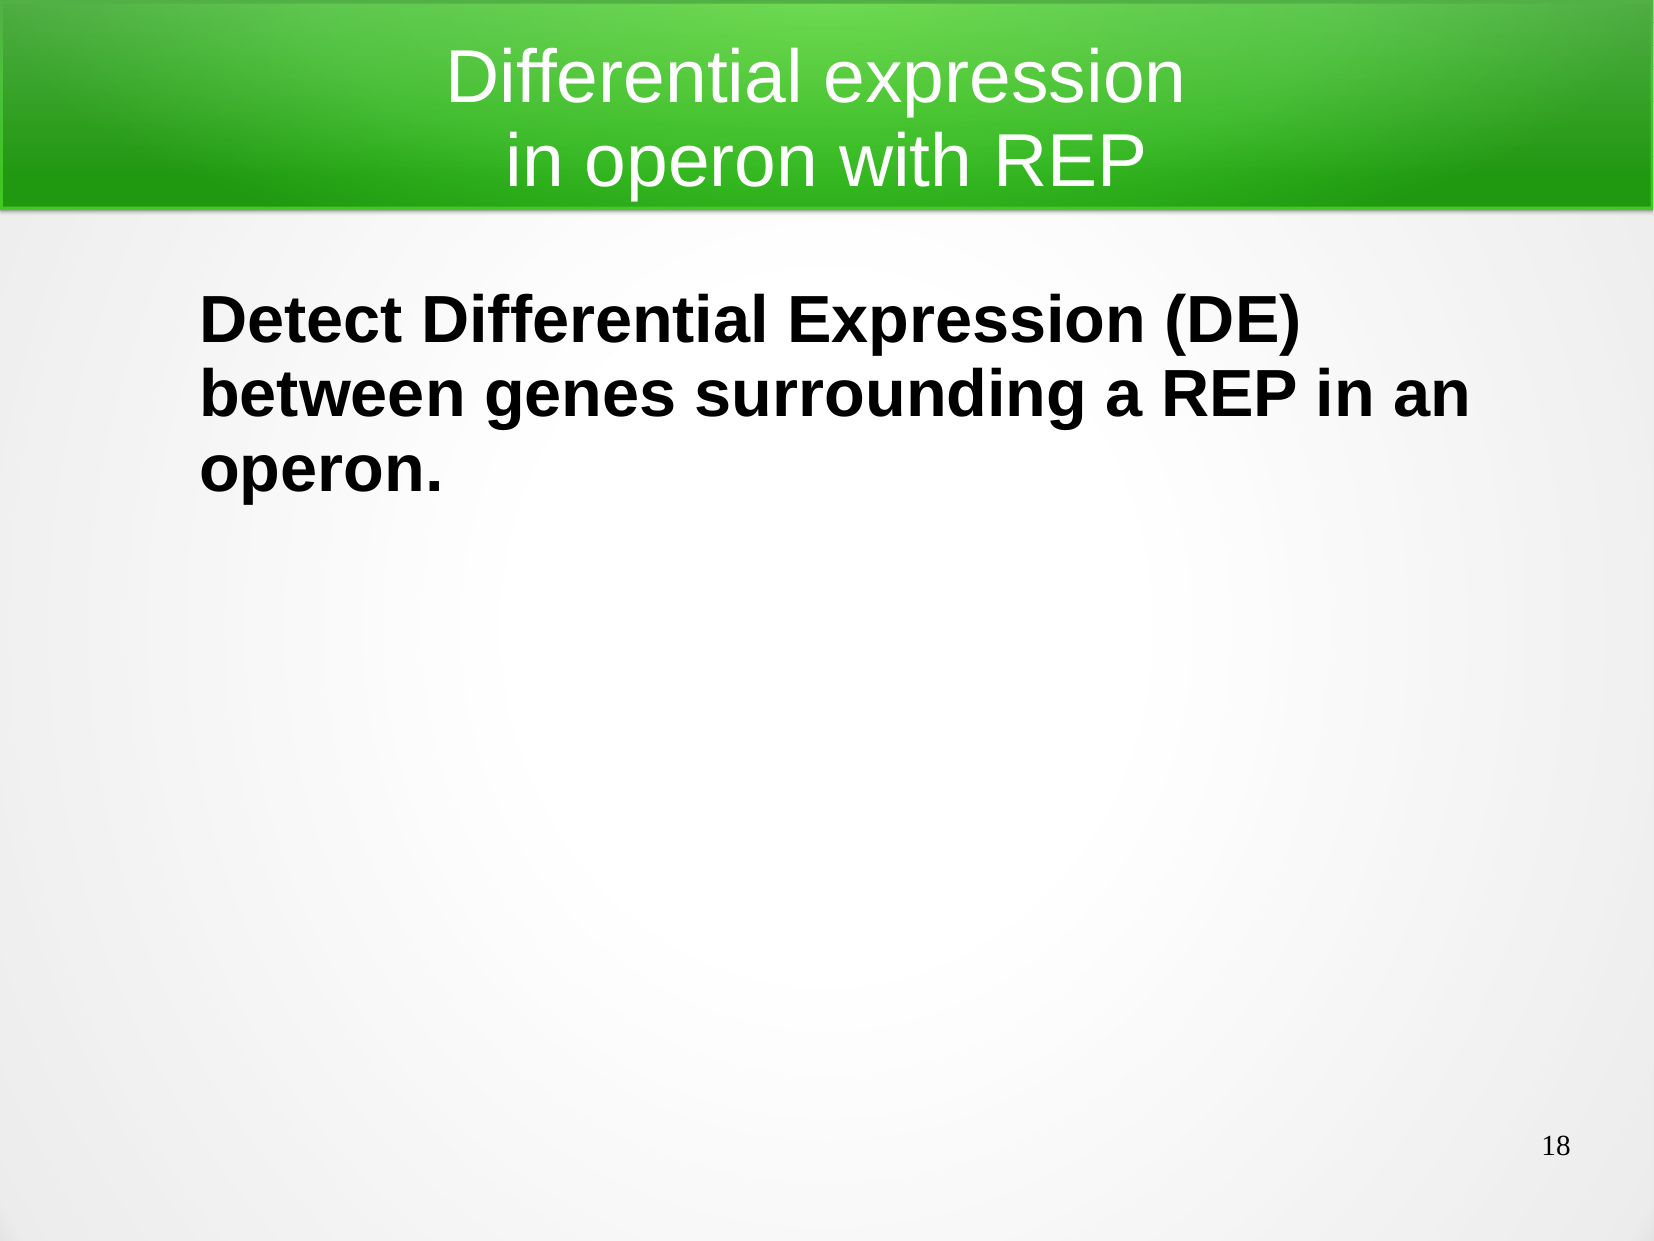

# Differential expression in operon with REP
Detect Differential Expression (DE) between genes surrounding a REP in an operon.
18